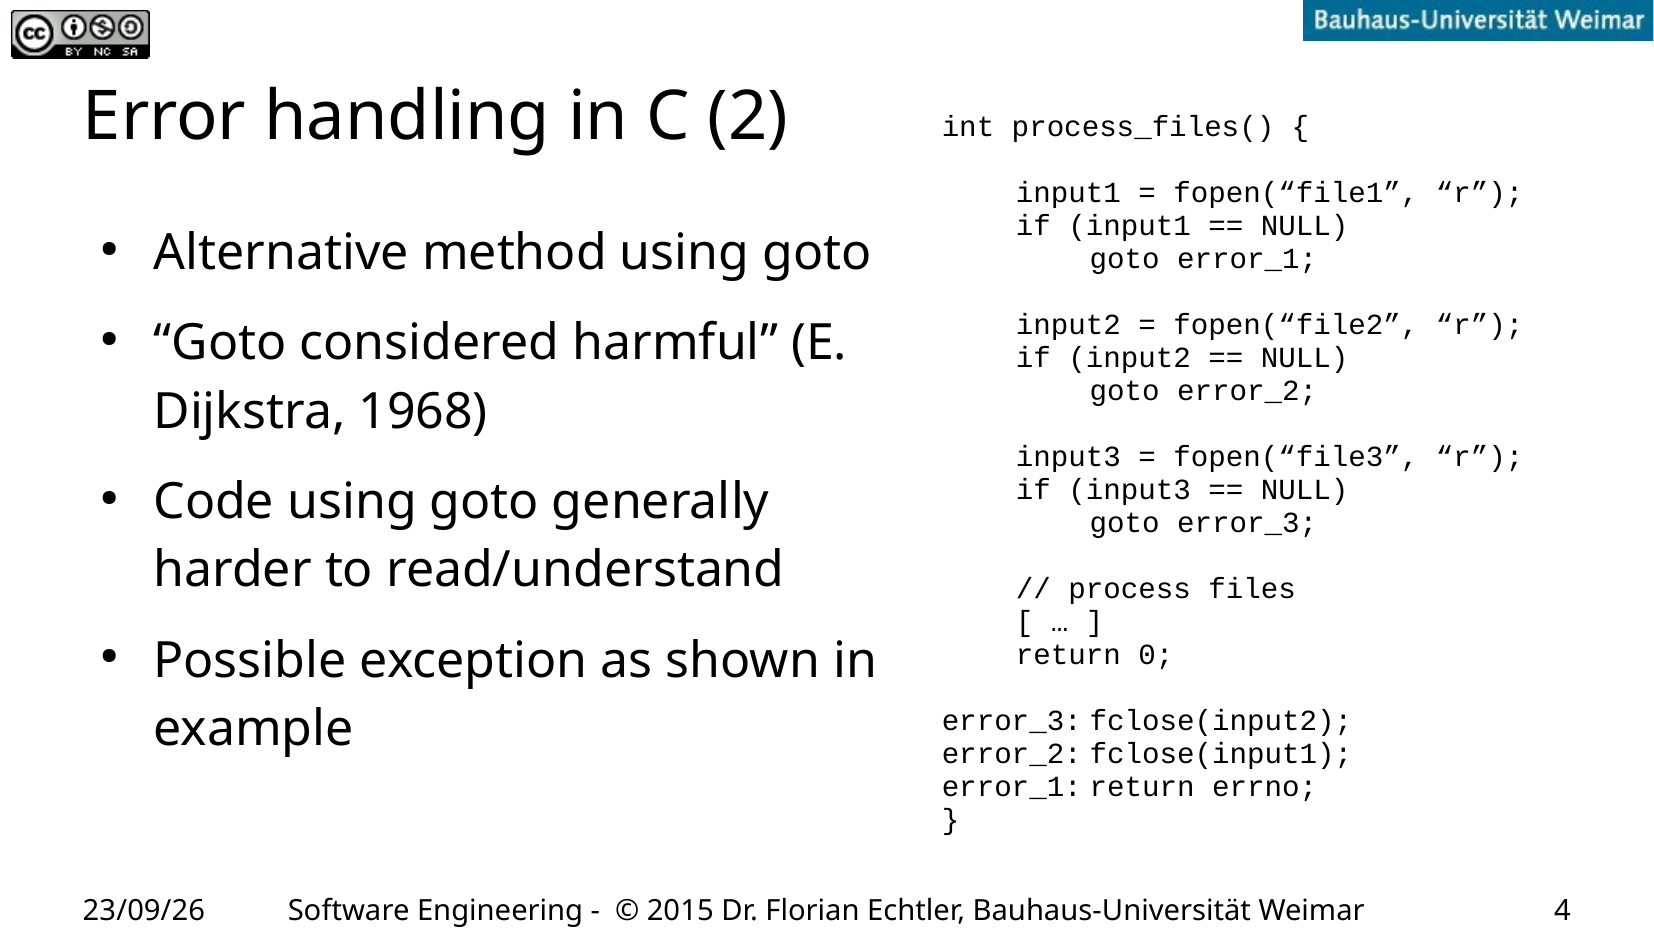

# Error handling in C (2)
int process_files() {
	input1 = fopen(“file1”, “r”);
	if (input1 == NULL)
		goto error_1;
	input2 = fopen(“file2”, “r”);
	if (input2 == NULL)
		goto error_2;
	input3 = fopen(“file3”, “r”);
	if (input3 == NULL)
		goto error_3;
	// process files
	[ … ]
	return 0;
error_3:	fclose(input2);
error_2:	fclose(input1);
error_1:	return errno;
}
Alternative method using goto
“Goto considered harmful” (E. Dijkstra, 1968)
Code using goto generally harder to read/understand
Possible exception as shown in example
Software Engineering - © 2015 Dr. Florian Echtler, Bauhaus-Universität Weimar
4